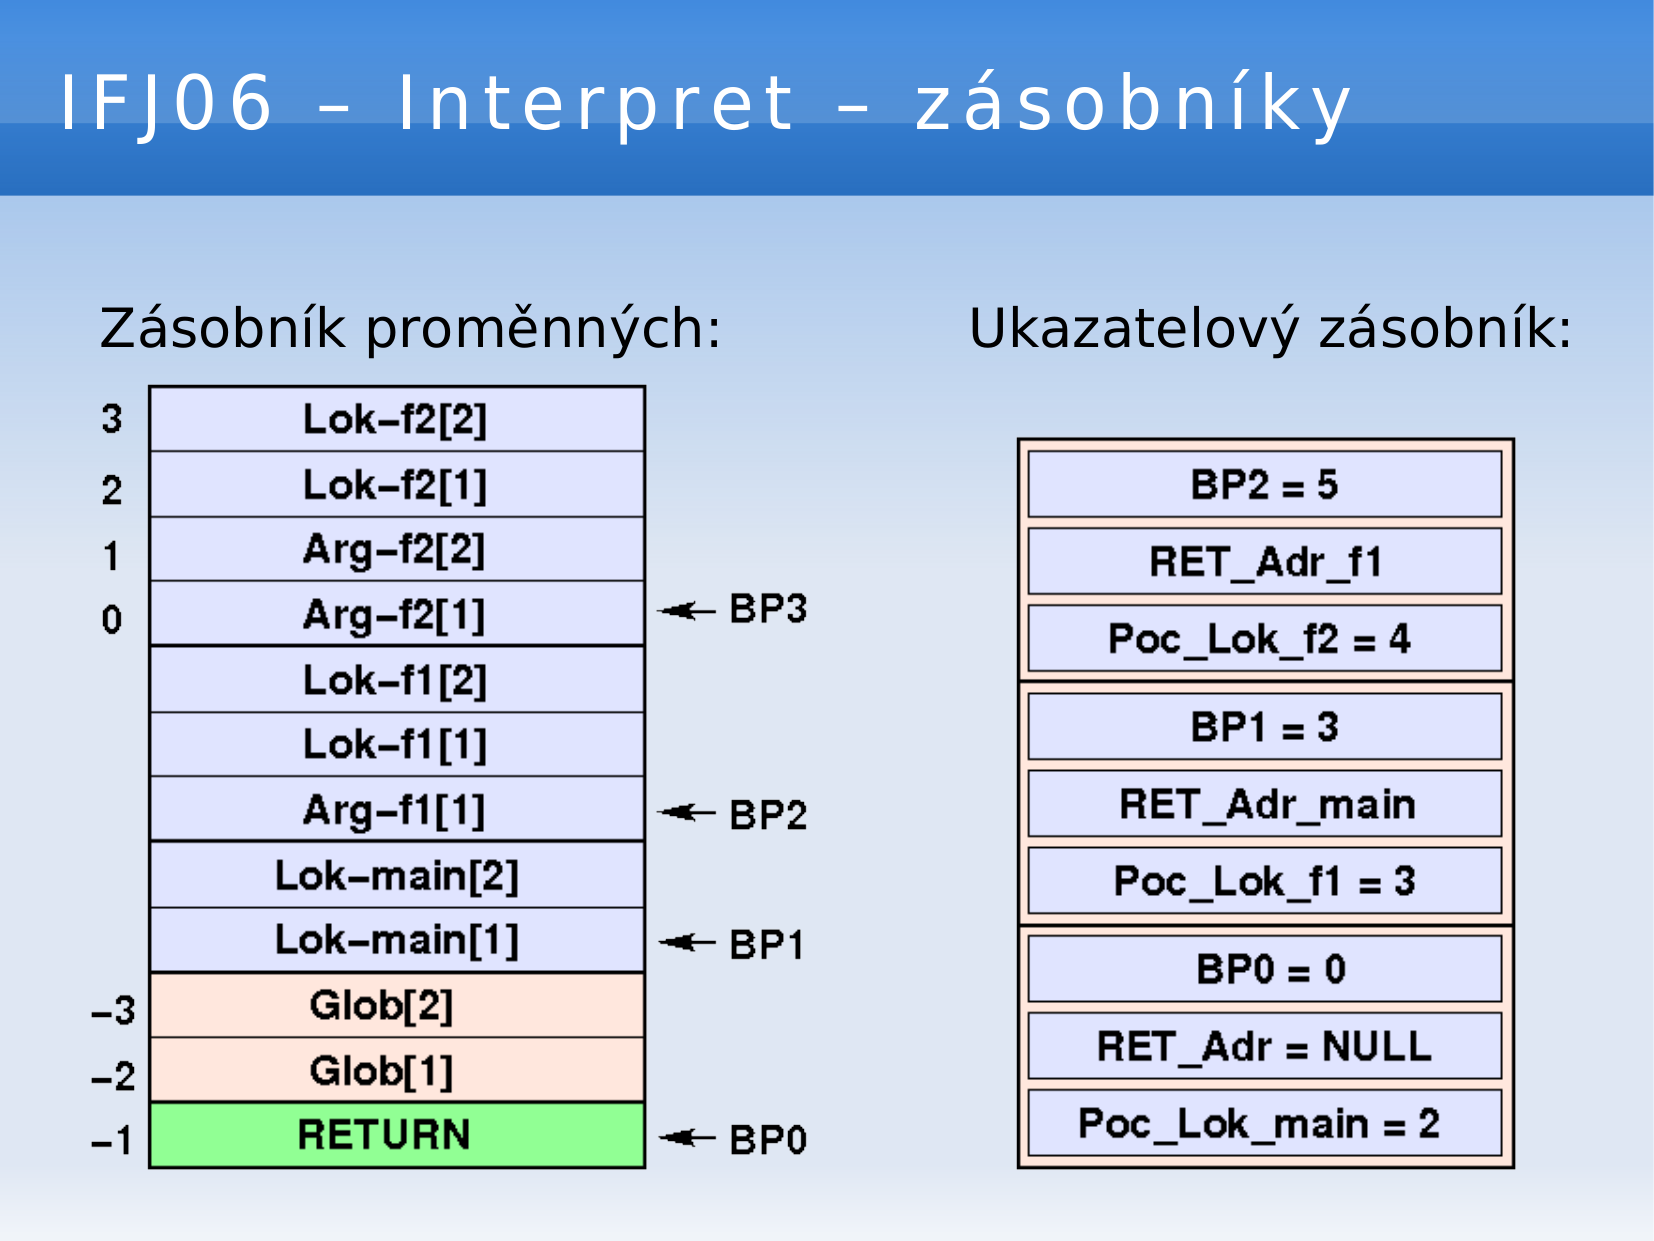

# IFJ06 – Interpret – zásobníky
 Zásobník proměnných: 			 	Ukazatelový zásobník: